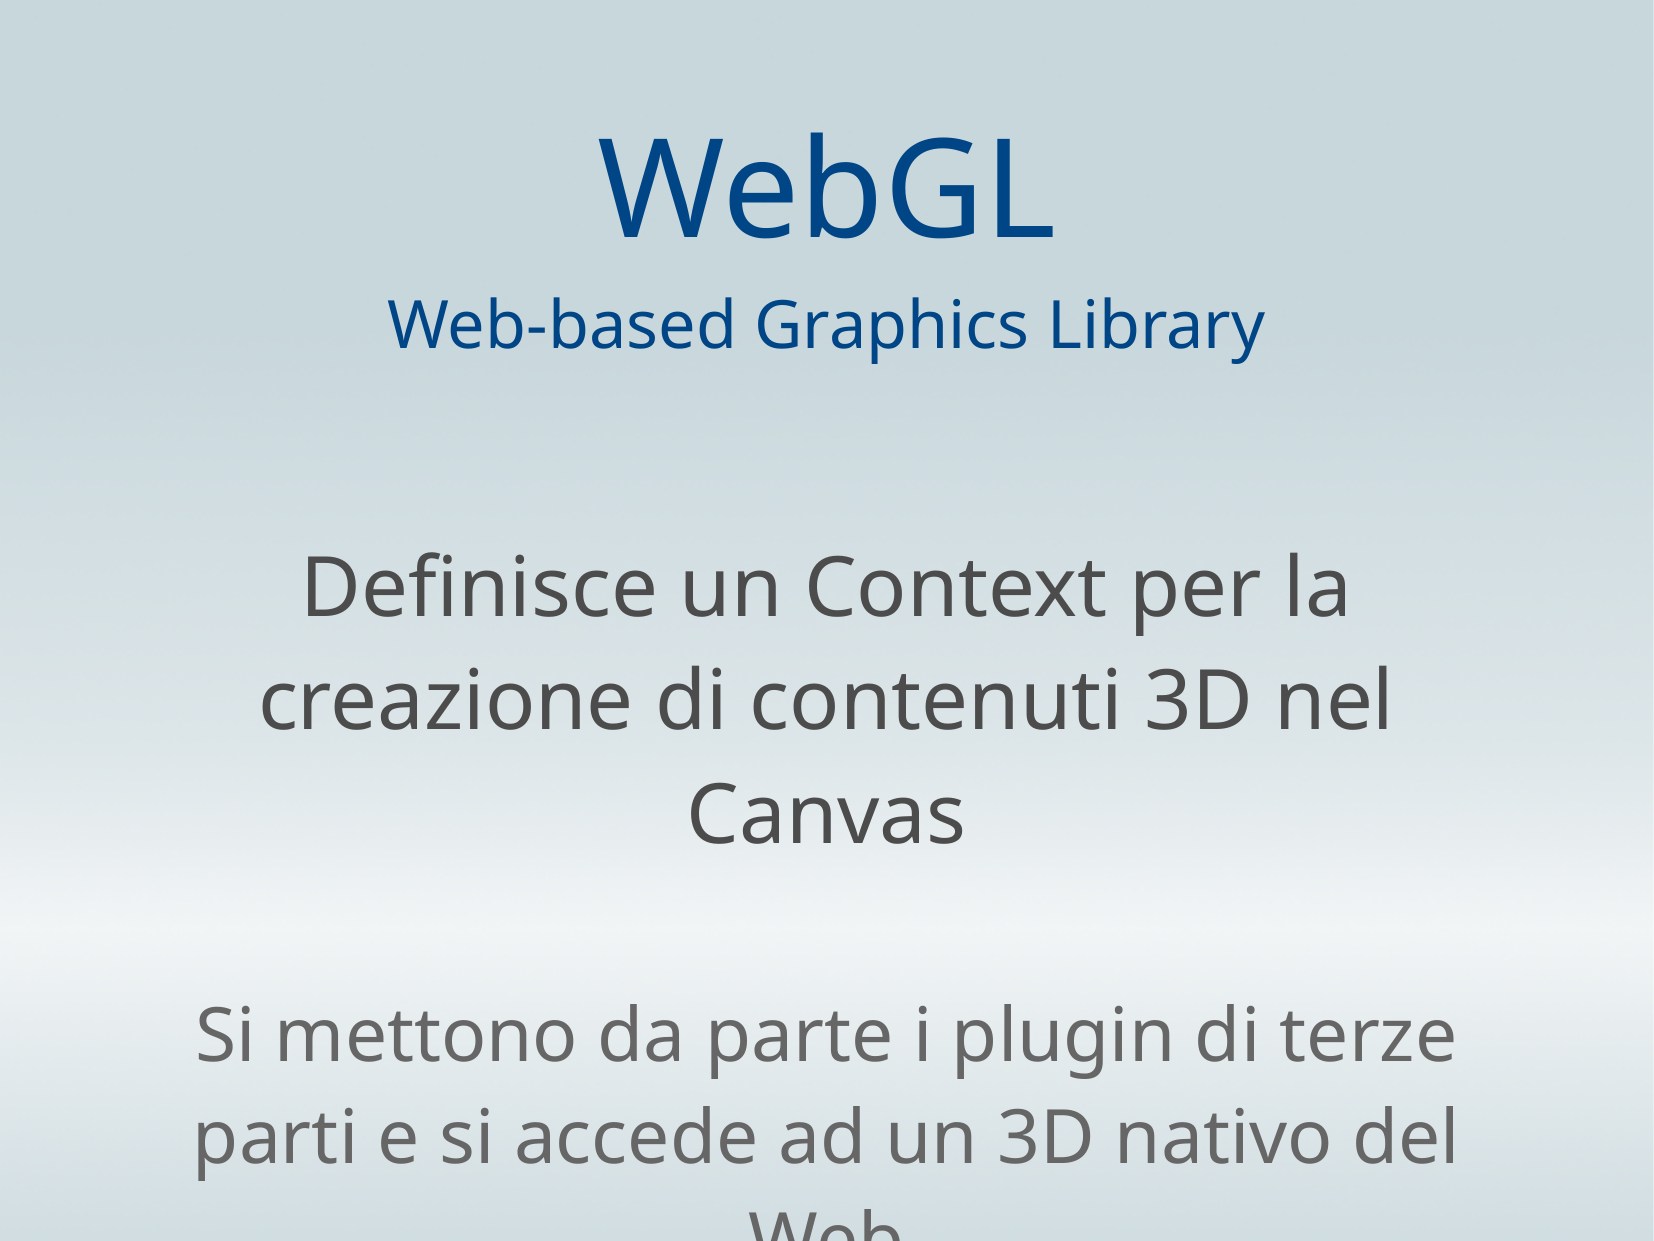

WebGL
Web-based Graphics Library
Definisce un Context per la creazione di contenuti 3D nel Canvas
Si mettono da parte i plugin di terze parti e si accede ad un 3D nativo del Web